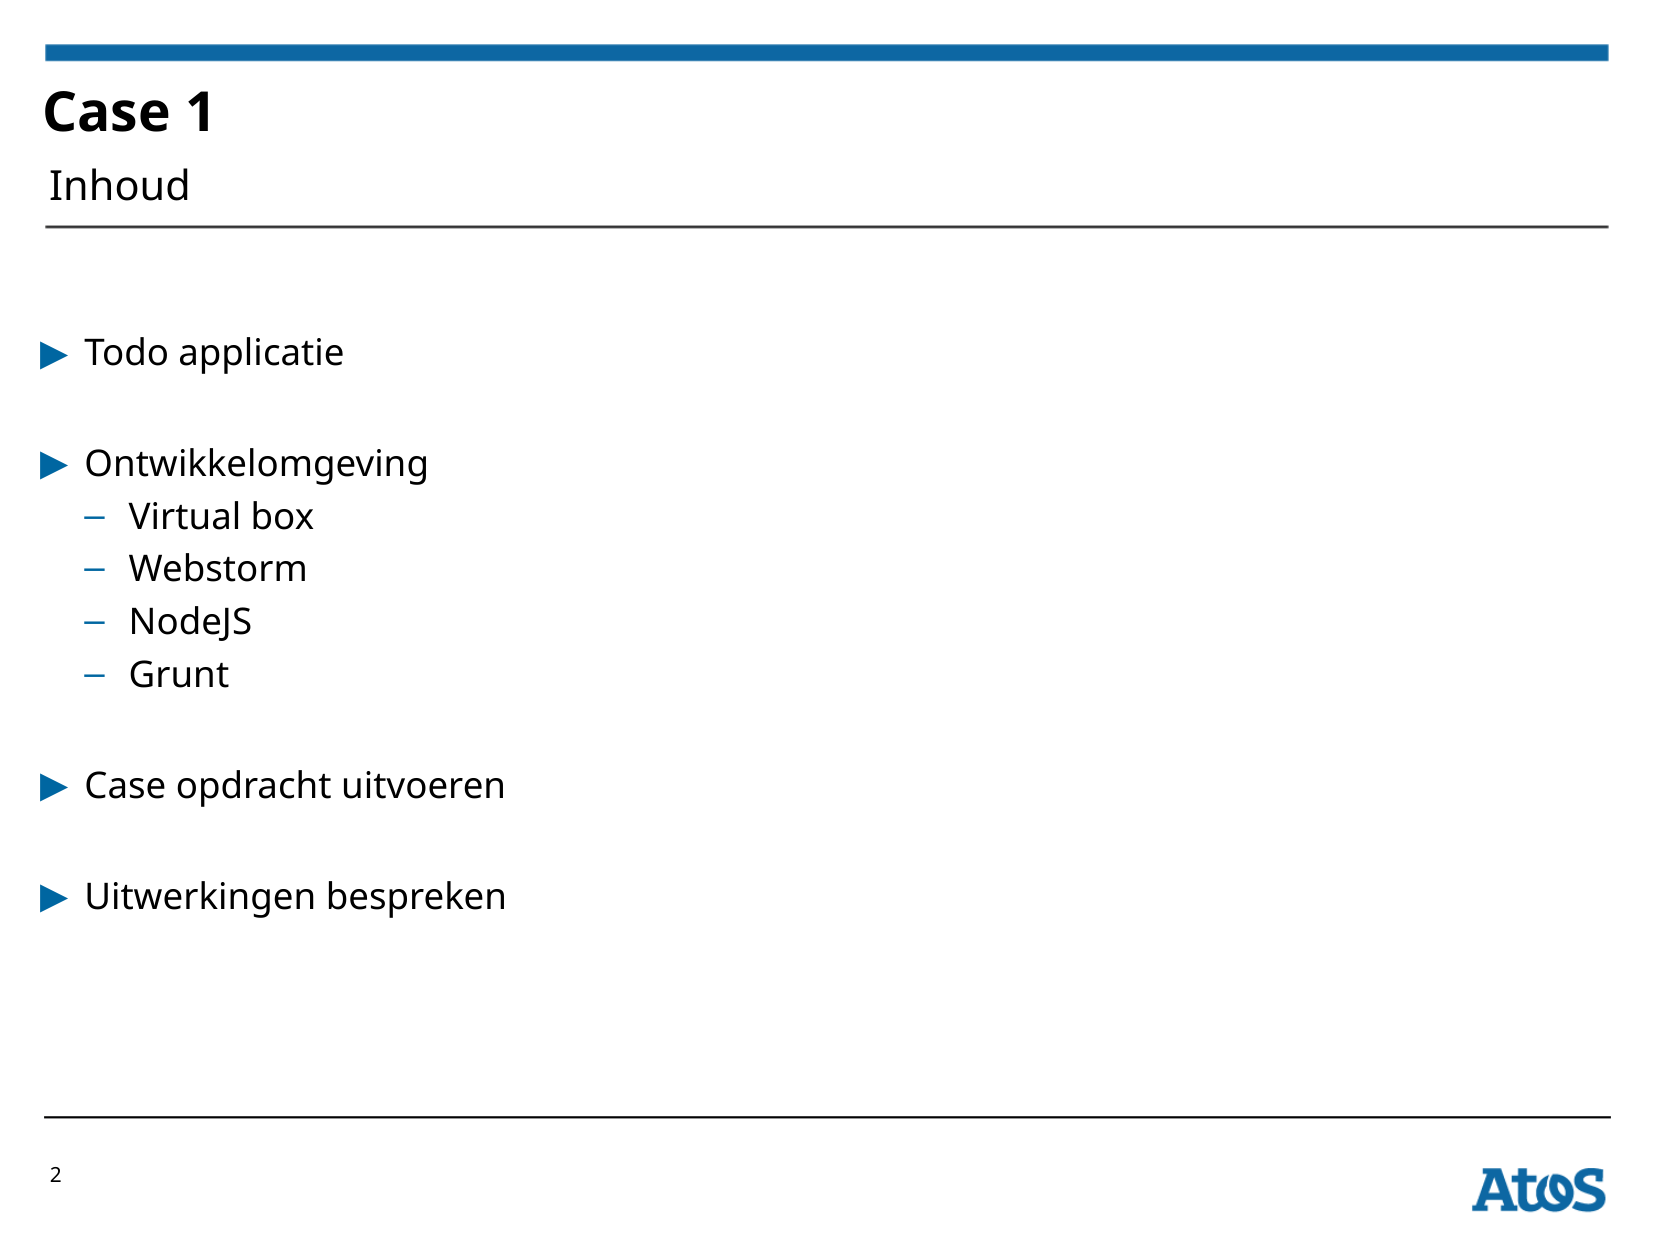

# Case 1
Inhoud
Todo applicatie
Ontwikkelomgeving
Virtual box
Webstorm
NodeJS
Grunt
Case opdracht uitvoeren
Uitwerkingen bespreken